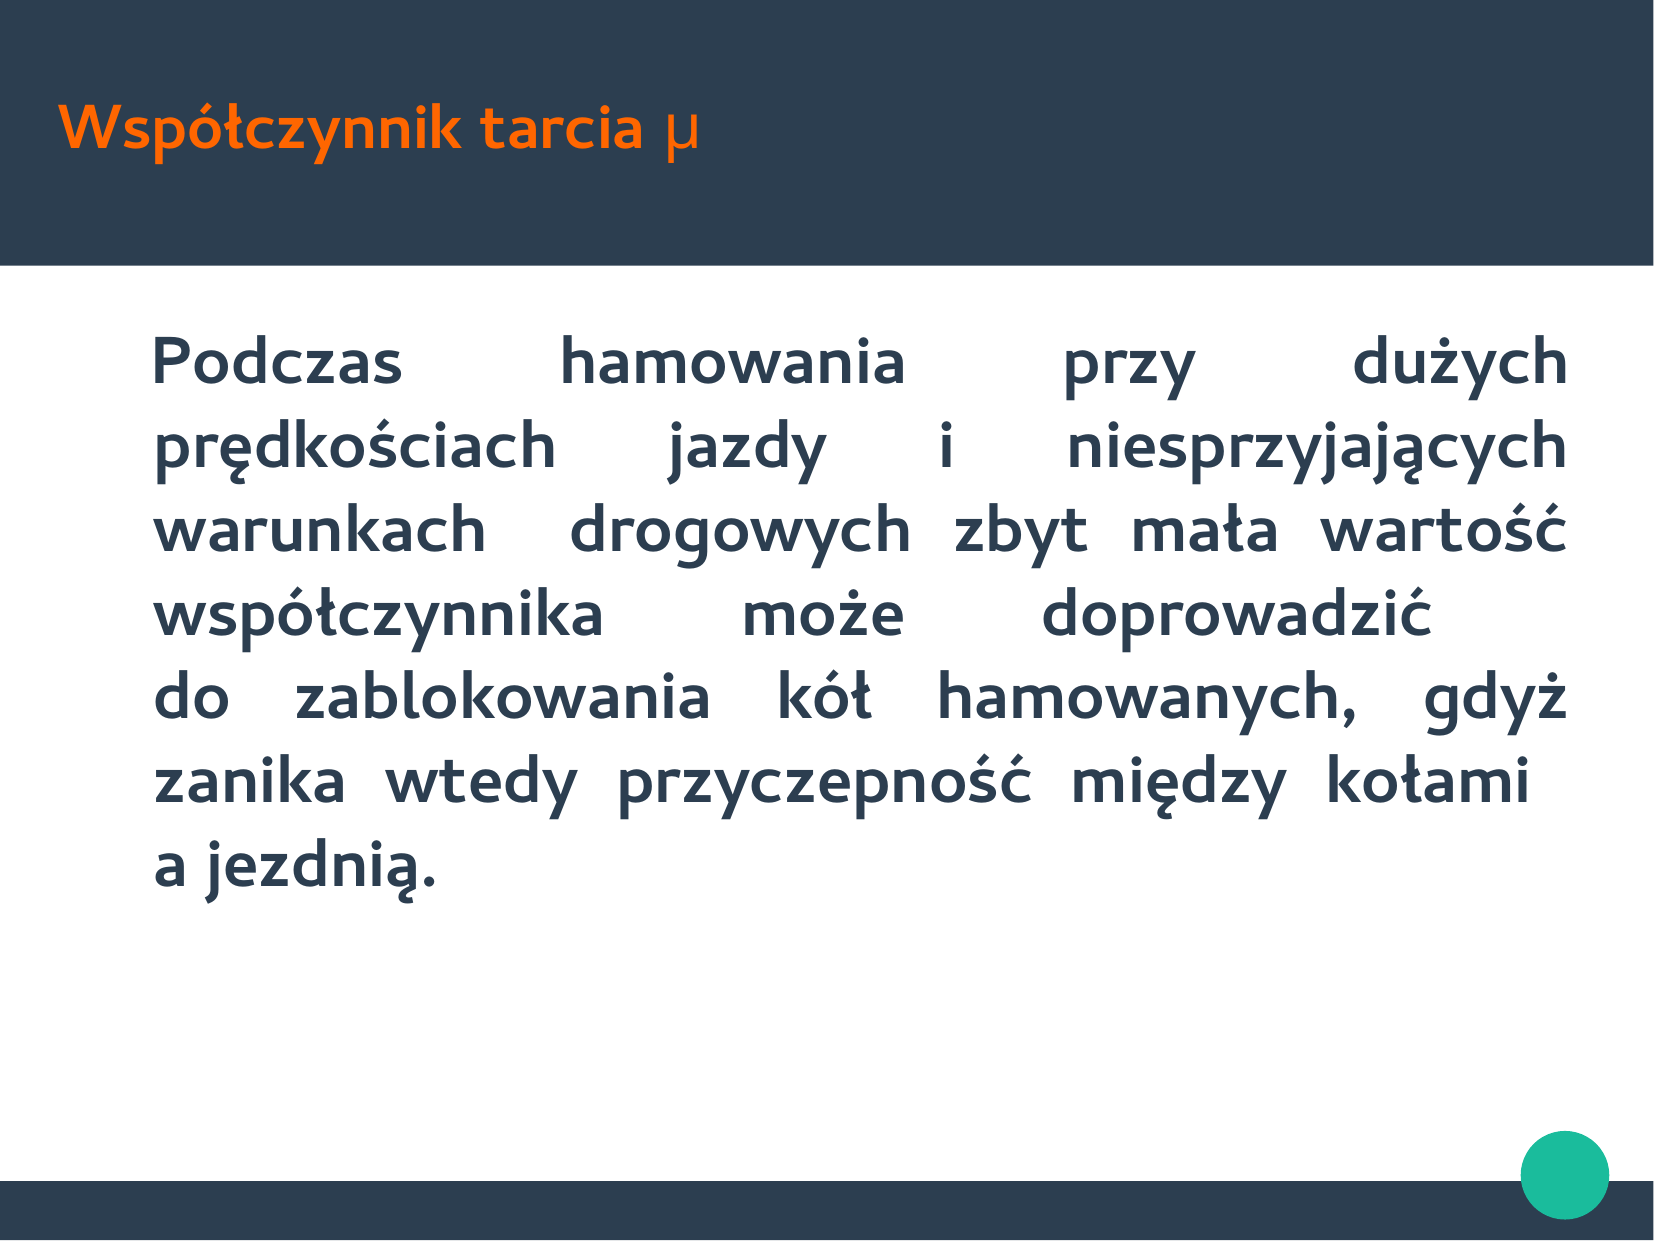

# Współczynnik tarcia μ
Podczas hamowania przy dużych prędkościach jazdy i niesprzyjających warunkach drogowych zbyt mała wartość współczynnika może doprowadzić
do zablokowania kół hamowanych, gdyż zanika wtedy przyczepność między kołami
a jezdnią.